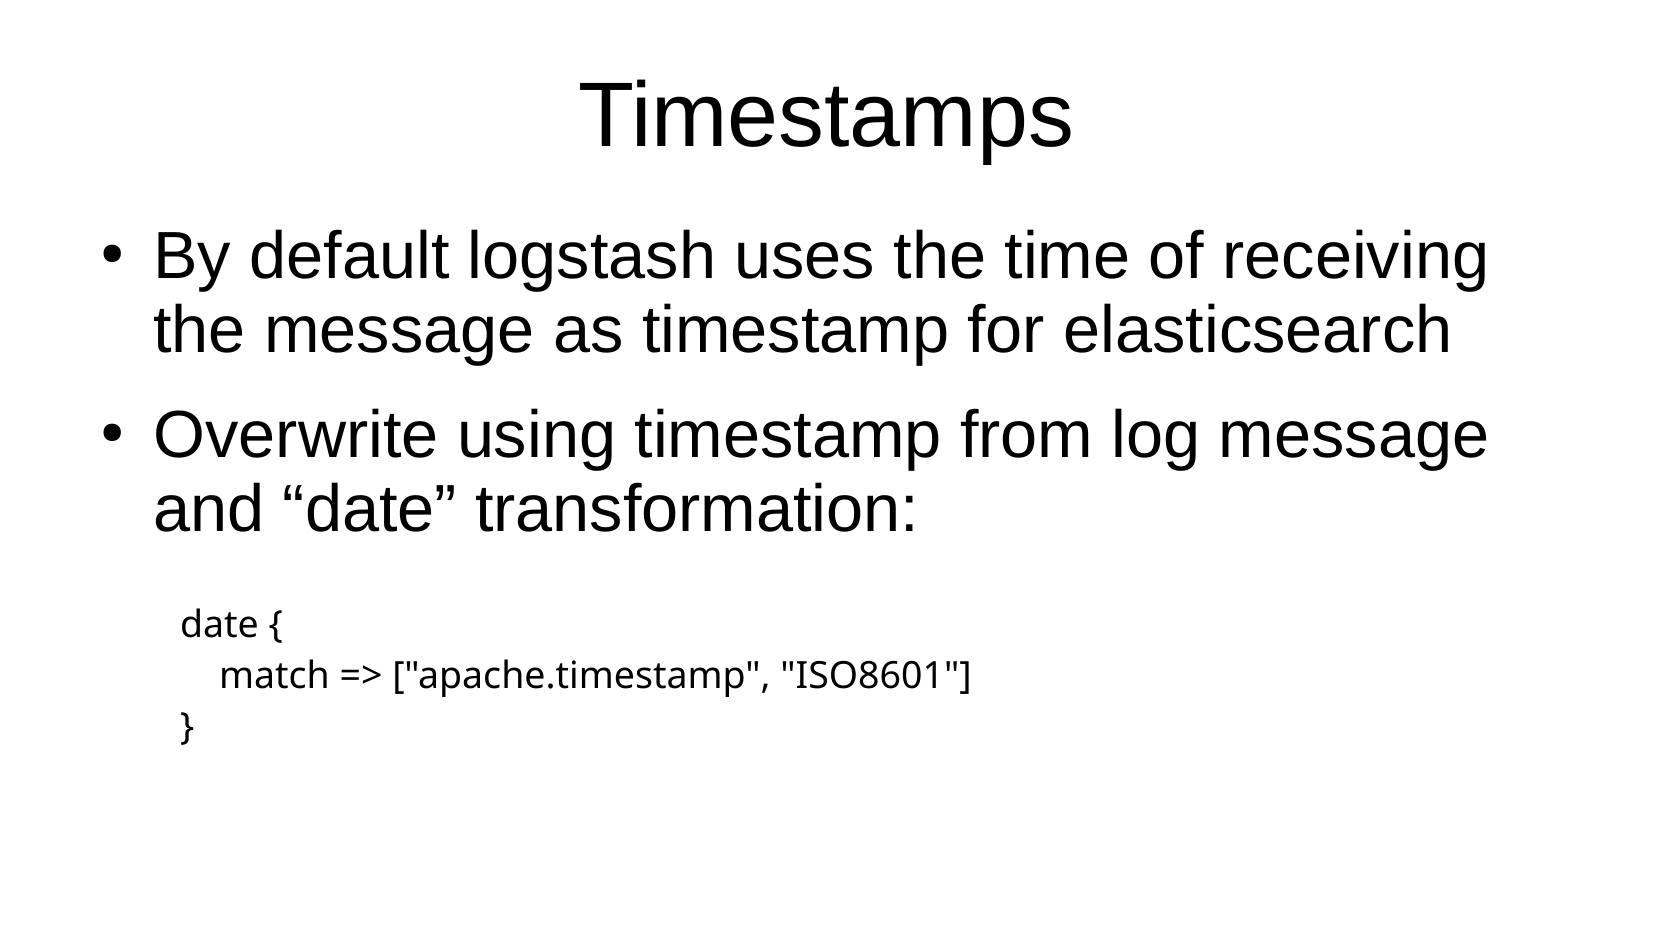

# Timestamps
By default logstash uses the time of receiving the message as timestamp for elasticsearch
Overwrite using timestamp from log message and “date” transformation:
date {
 match => ["apache.timestamp", "ISO8601"]
}